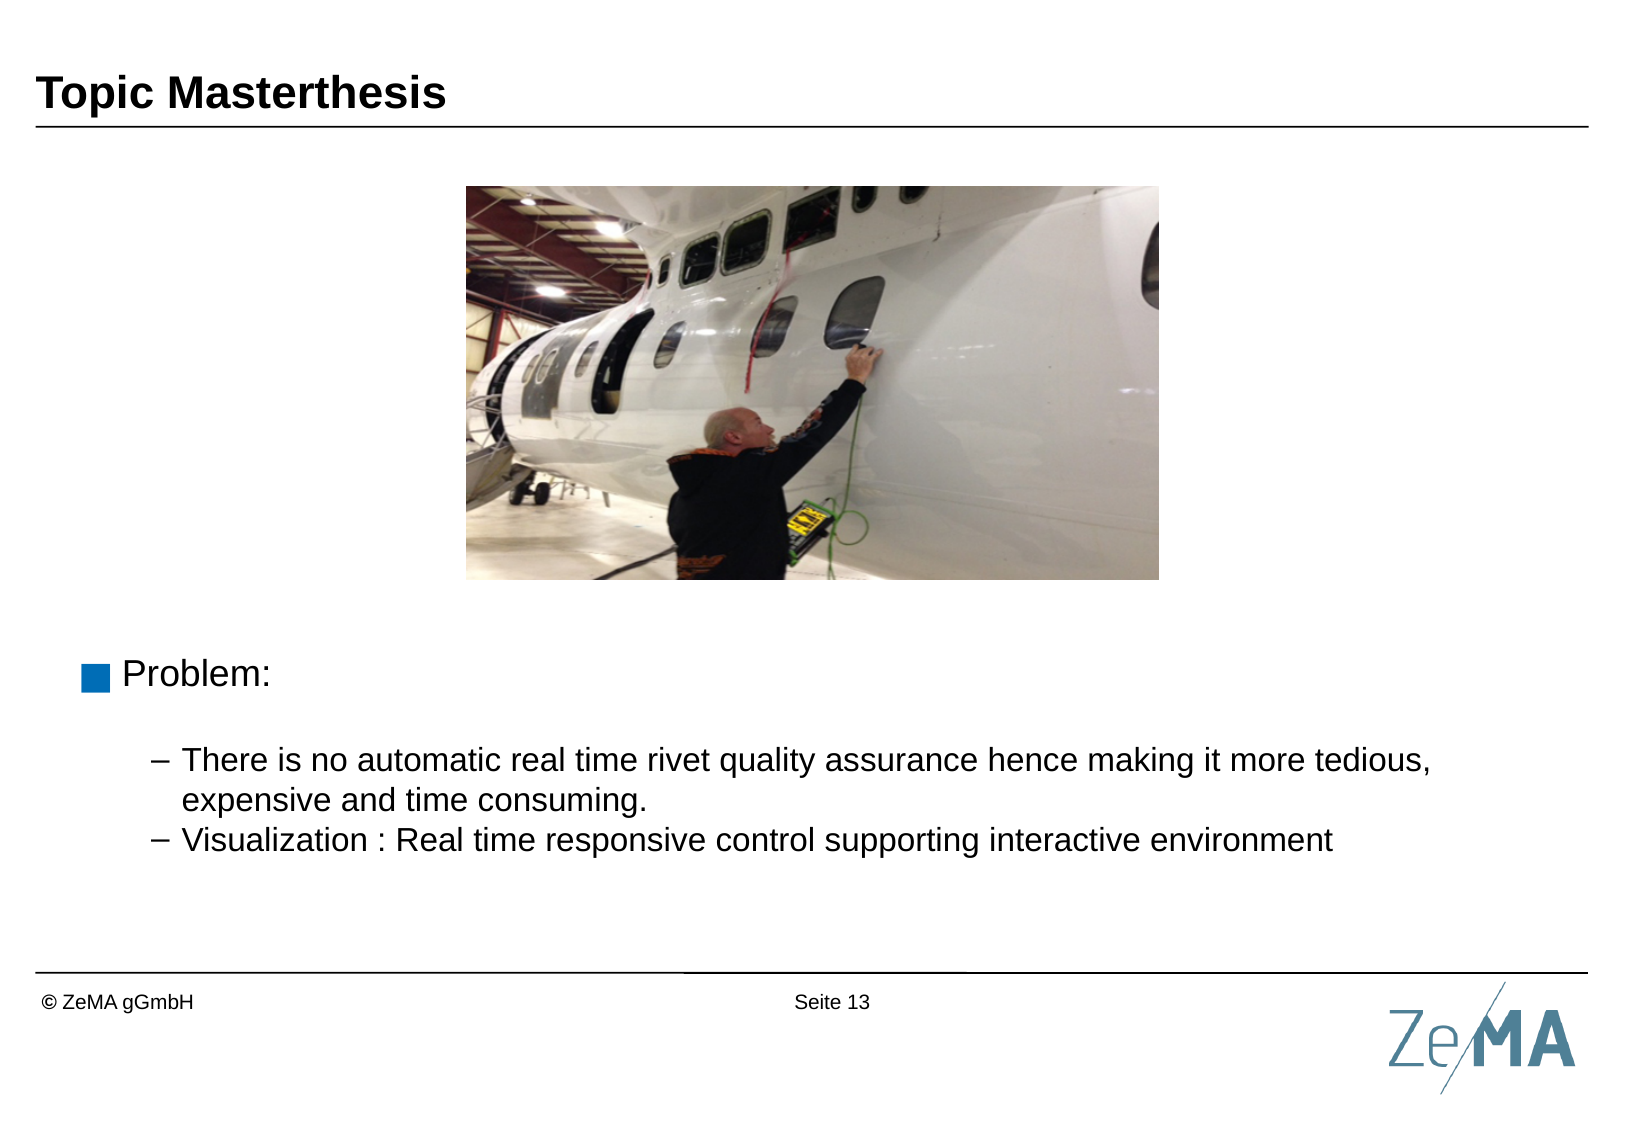

# Topic Masterthesis
Problem:
There is no automatic real time rivet quality assurance hence making it more tedious, expensive and time consuming.
Visualization : Real time responsive control supporting interactive environment